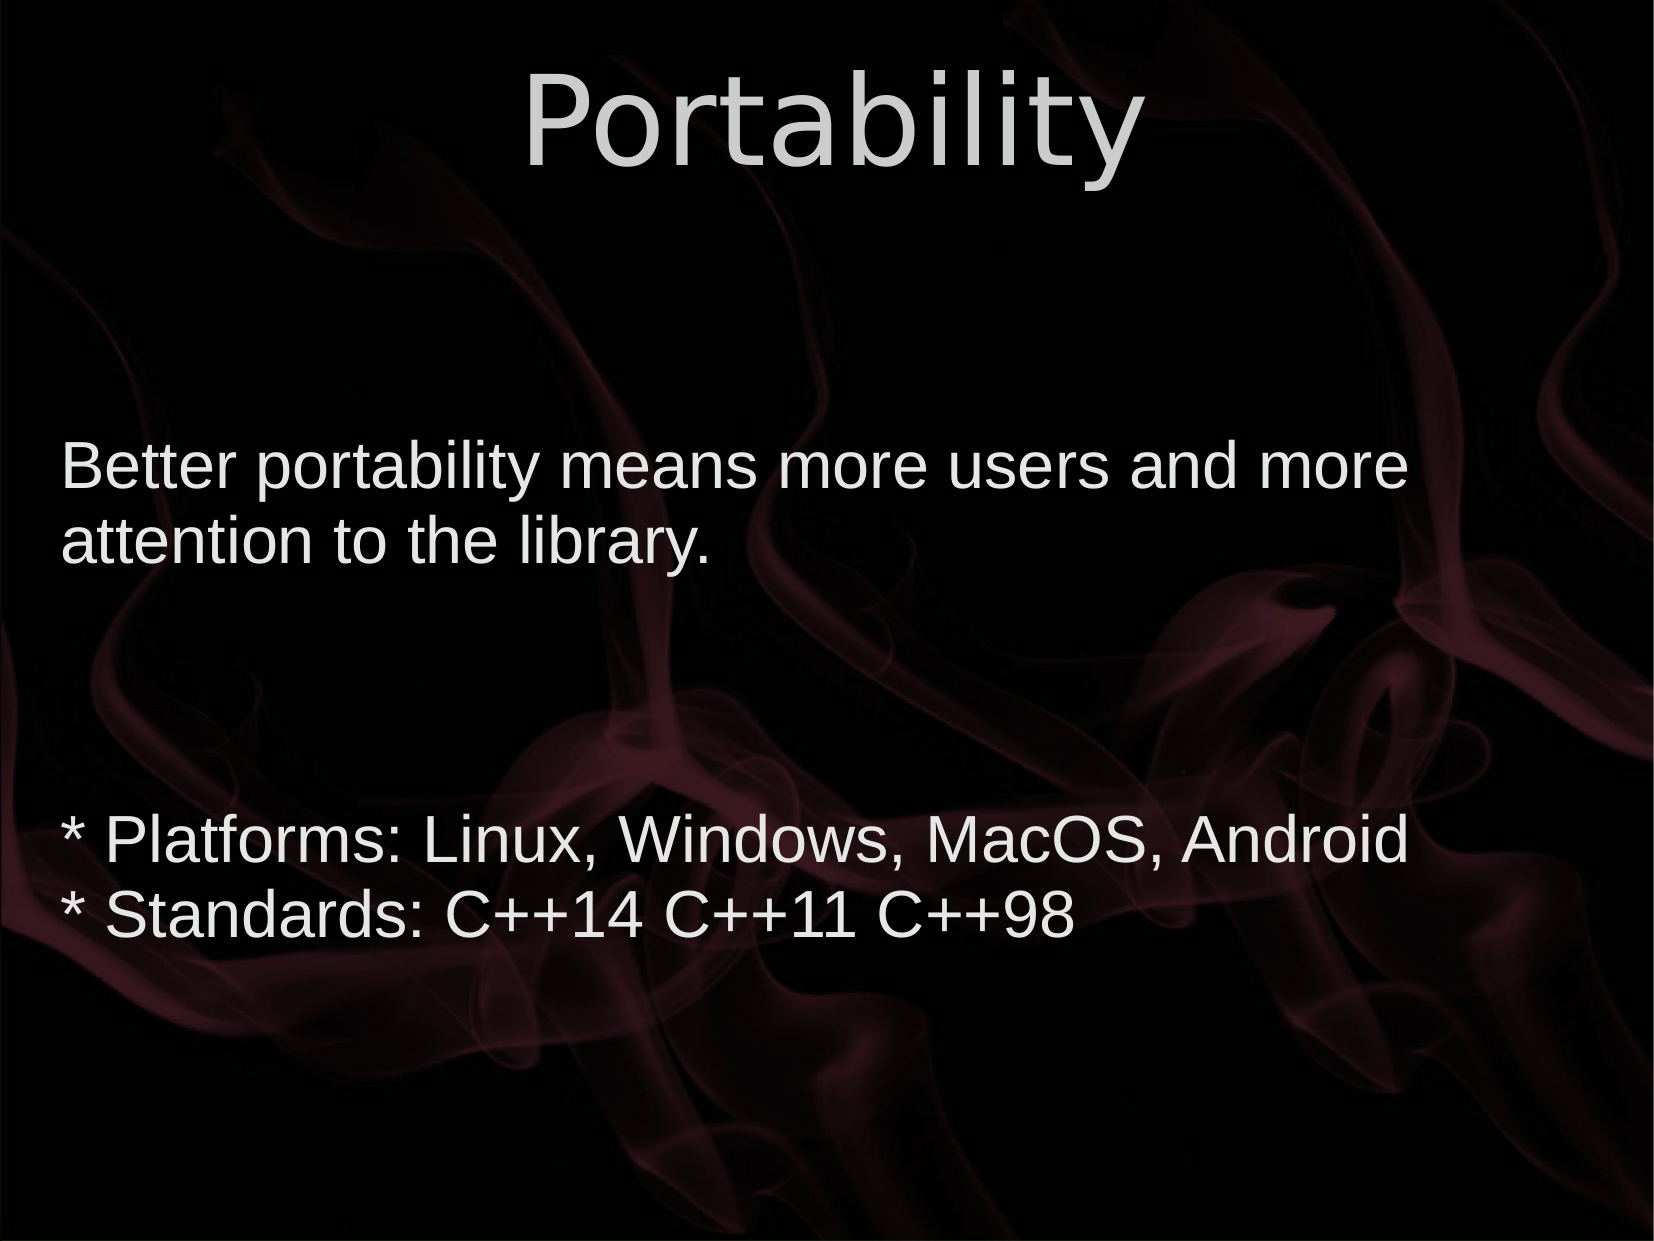

# Portability
Better portability means more users and more attention to the library.
* Platforms: Linux, Windows, MacOS, Android
* Standards: C++14 C++11 C++98